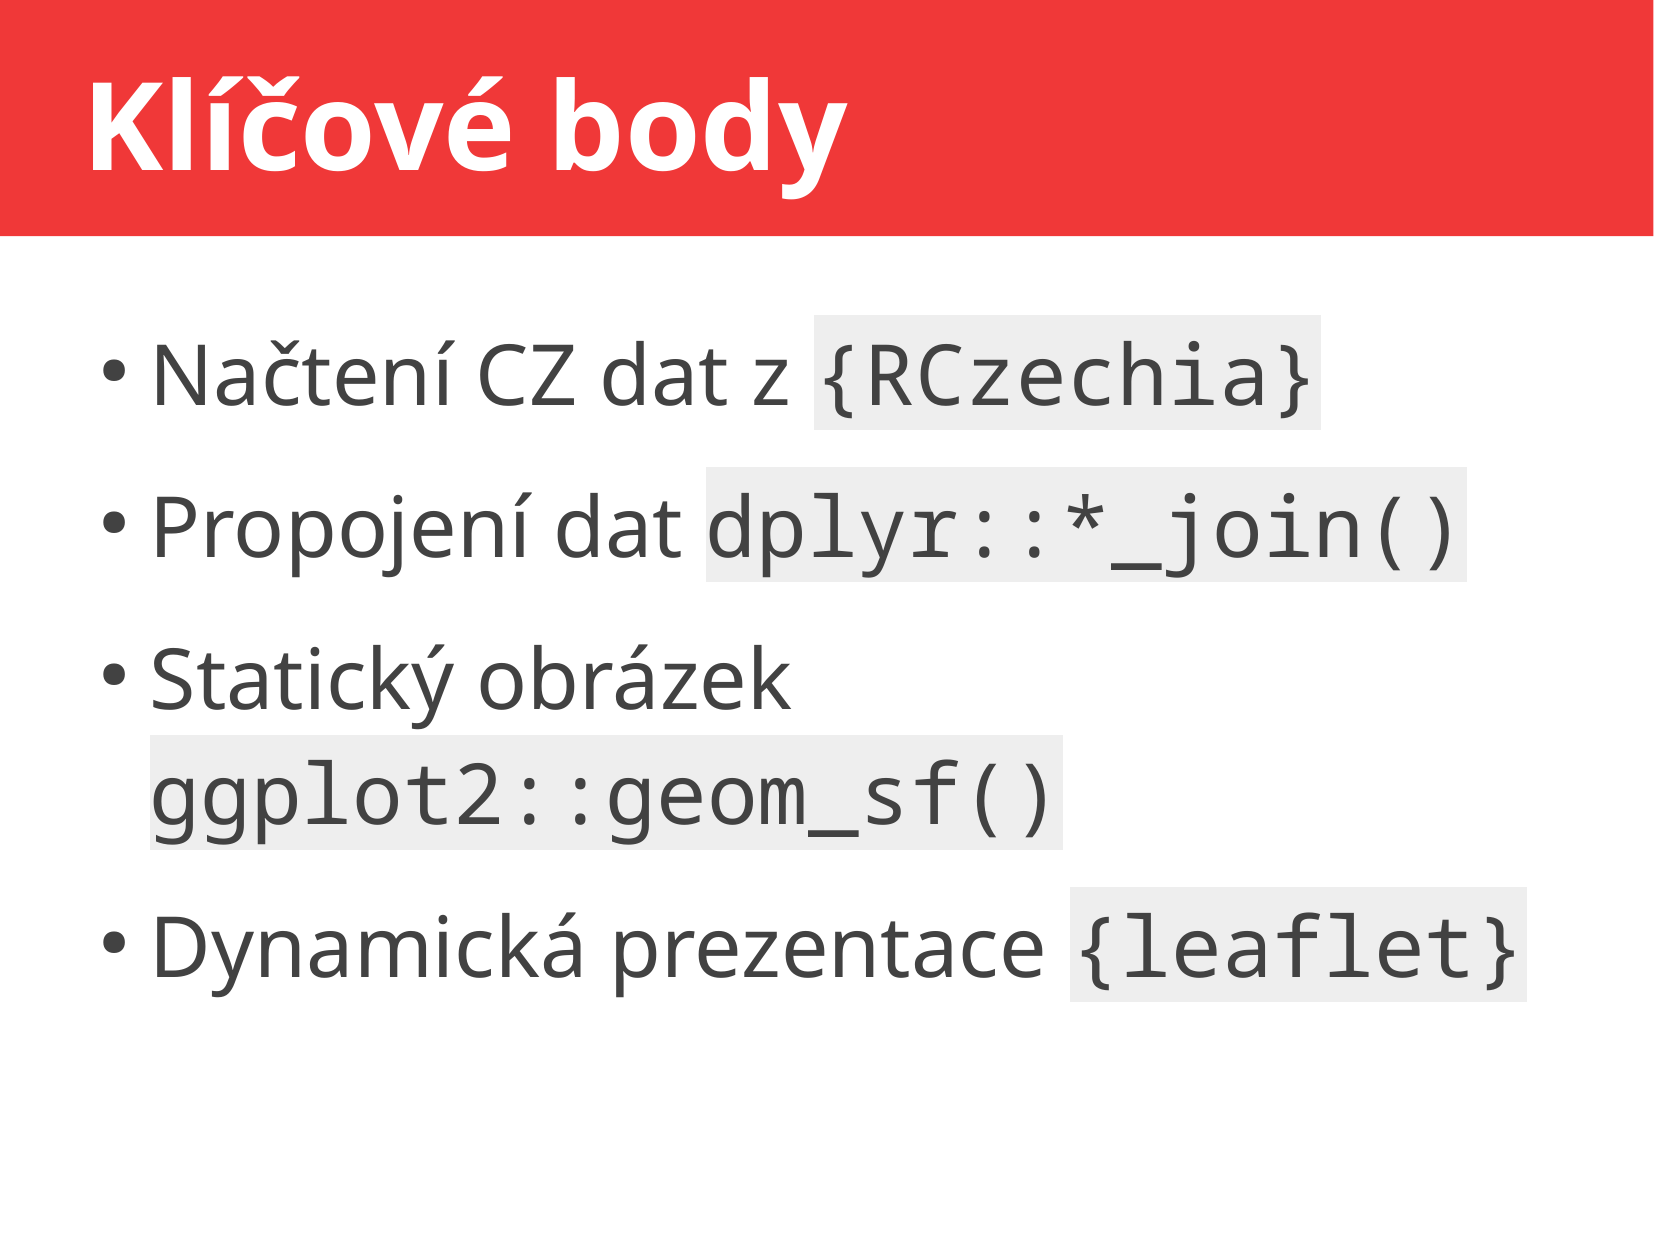

# Klíčové body
Načtení CZ dat z {RCzechia}
Propojení dat dplyr::*_join()
Statický obrázek ggplot2::geom_sf()
Dynamická prezentace {leaflet}